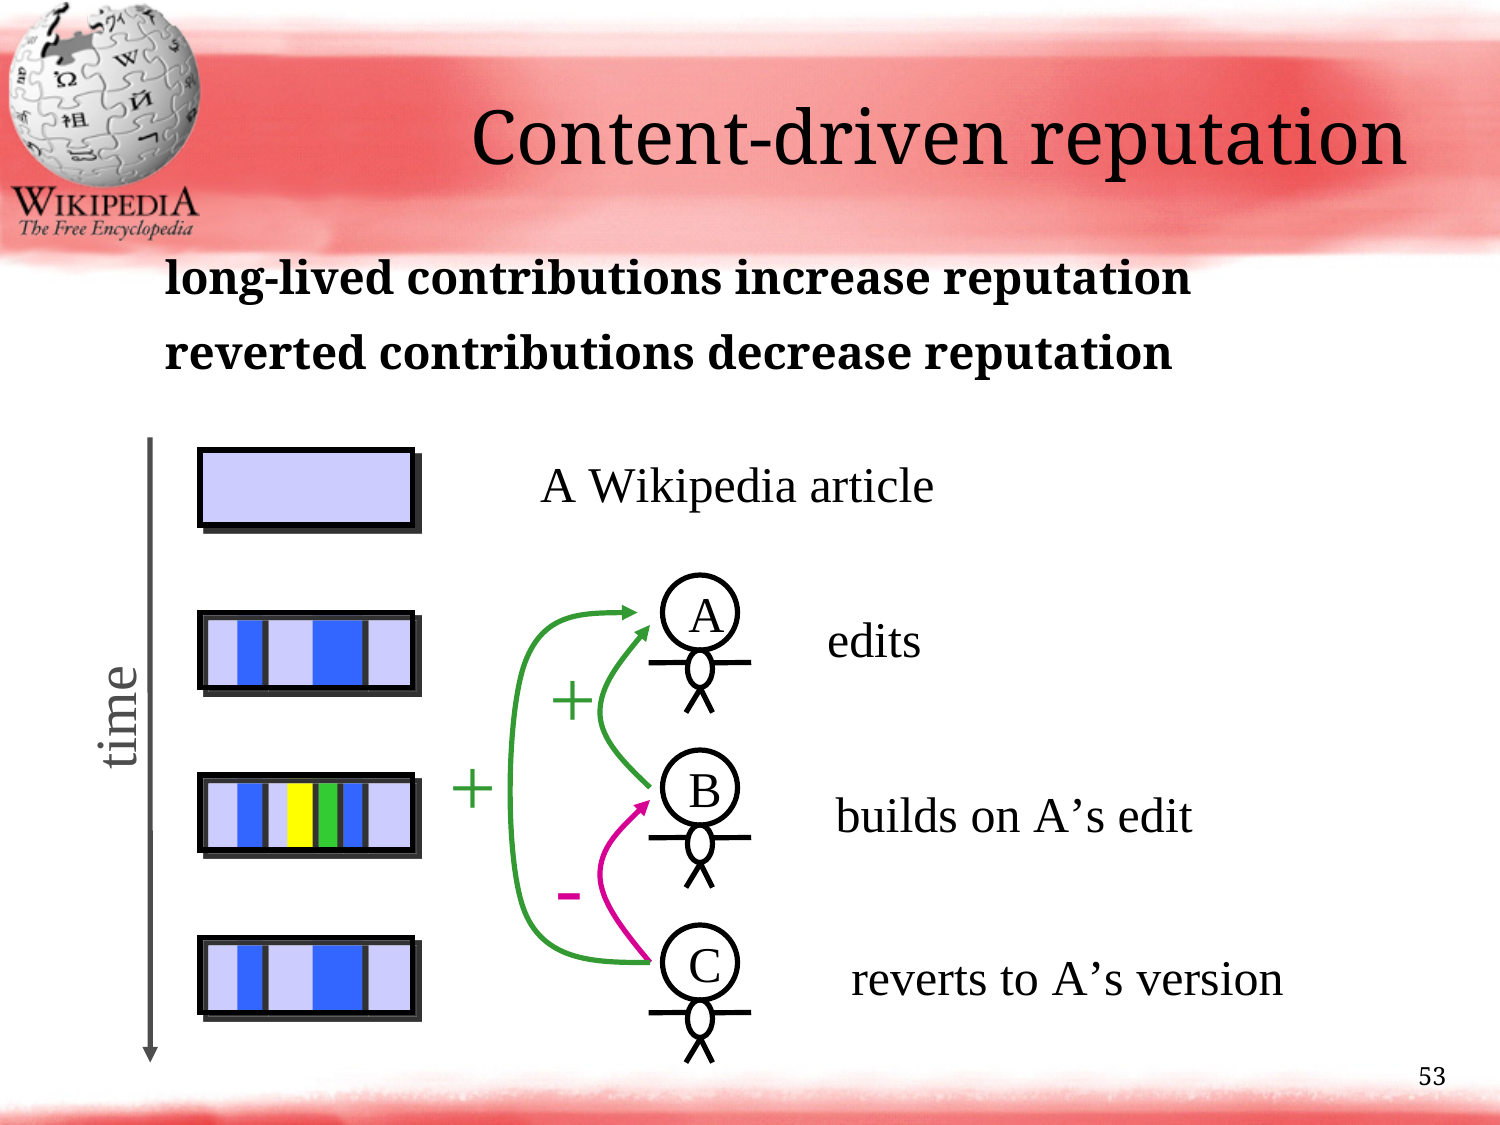

# Content-driven reputation
long-lived contributions increase reputation
reverted contributions decrease reputation
A Wikipedia article
A
edits
+
time
+
B
builds on A’s edit
-
C
reverts to A’s version
53